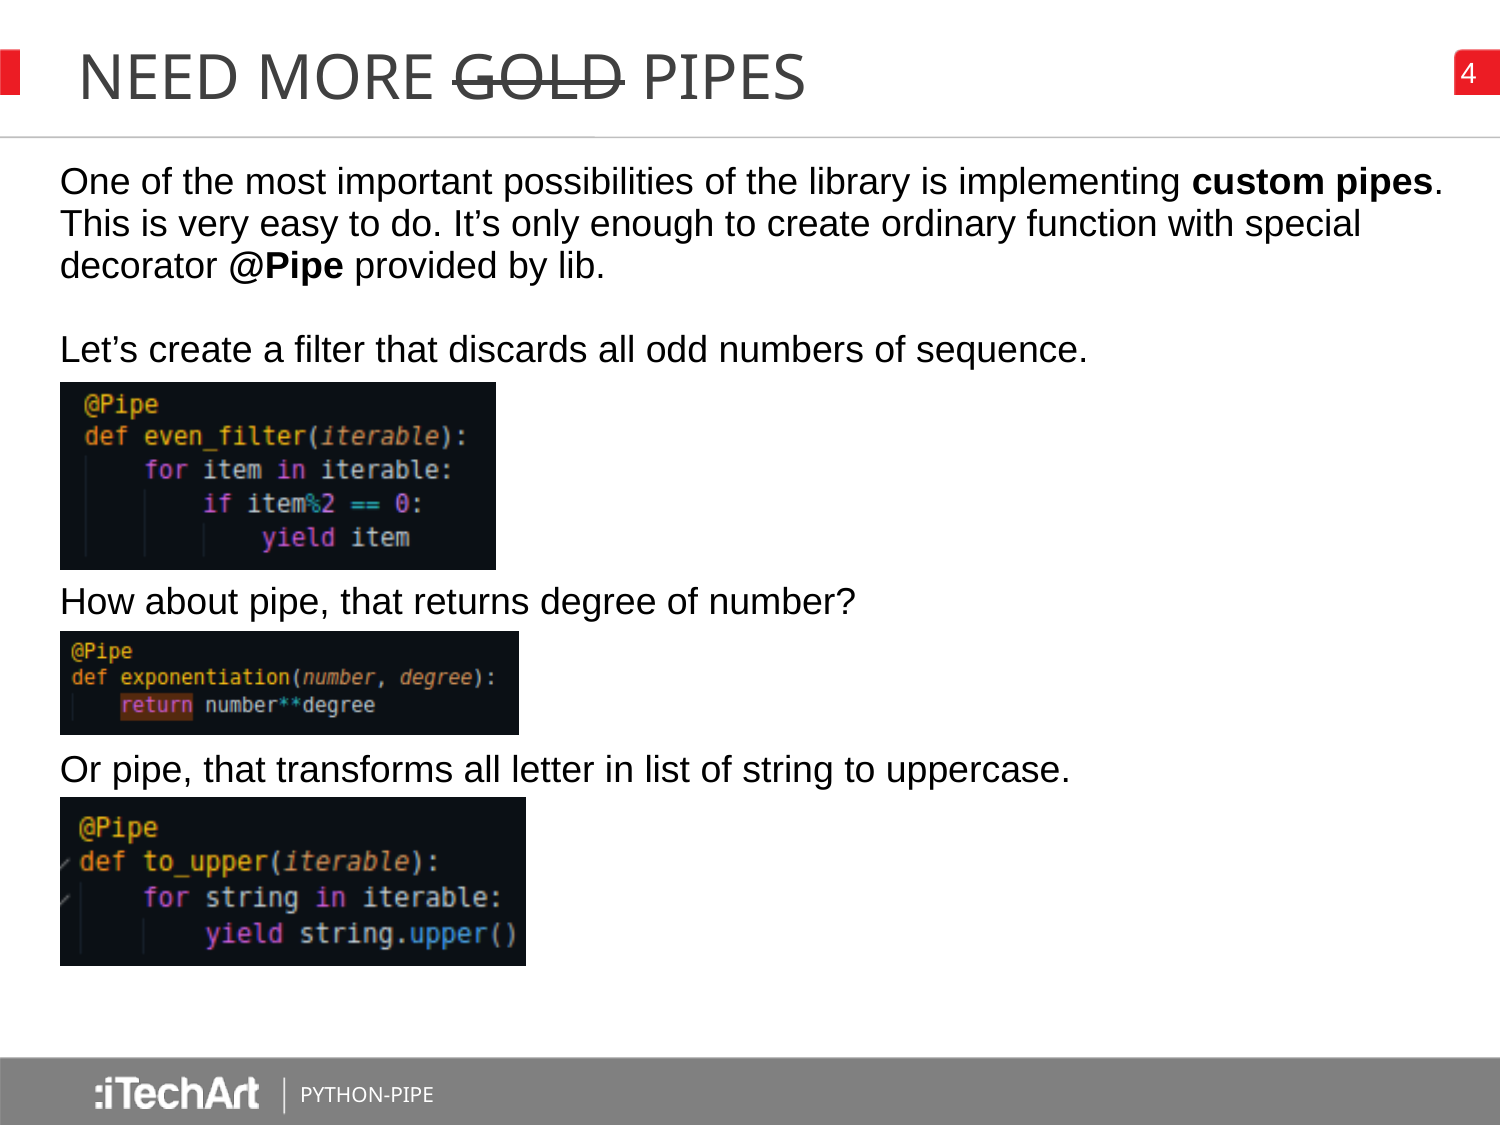

# NEED MORE Gold Pipes
4
8
One of the most important possibilities of the library is implementing custom pipes.
This is very easy to do. It’s only enough to create ordinary function with special
decorator @Pipe provided by lib.
Let’s create a filter that discards all odd numbers of sequence.
How about pipe, that returns degree of number?
Or pipe, that transforms all letter in list of string to uppercase.
Python-pipe